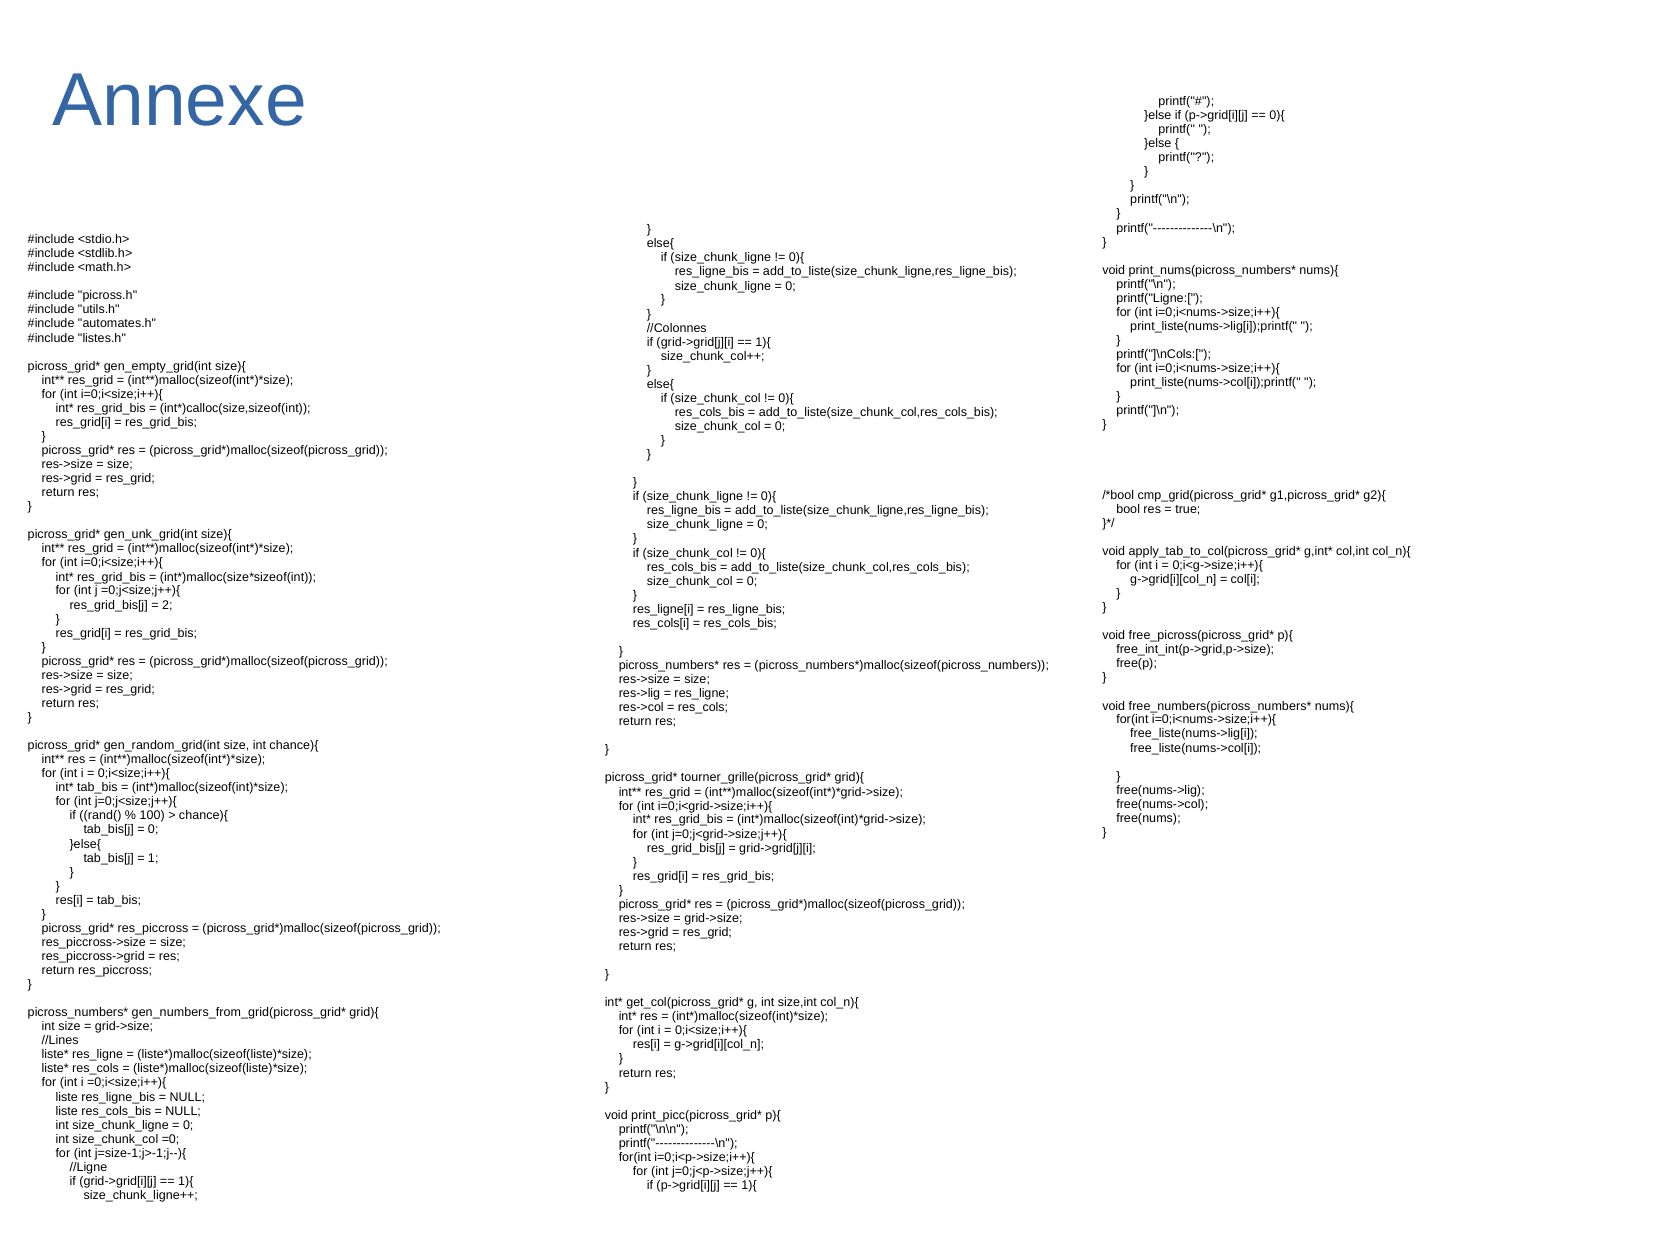

Annexe
 printf("#");
 }else if (p->grid[i][j] == 0){
 printf(" ");
 }else {
 printf("?");
 }
 }
 printf("\n");
 }
 printf("--------------\n");
}
void print_nums(picross_numbers* nums){
 printf("\n");
 printf("Ligne:[");
 for (int i=0;i<nums->size;i++){
 print_liste(nums->lig[i]);printf(" ");
 }
 printf("]\nCols:[");
 for (int i=0;i<nums->size;i++){
 print_liste(nums->col[i]);printf(" ");
 }
 printf("]\n");
}
/*bool cmp_grid(picross_grid* g1,picross_grid* g2){
 bool res = true;
}*/
void apply_tab_to_col(picross_grid* g,int* col,int col_n){
 for (int i = 0;i<g->size;i++){
 g->grid[i][col_n] = col[i];
 }
}
void free_picross(picross_grid* p){
 free_int_int(p->grid,p->size);
 free(p);
}
void free_numbers(picross_numbers* nums){
 for(int i=0;i<nums->size;i++){
 free_liste(nums->lig[i]);
 free_liste(nums->col[i]);
 }
 free(nums->lig);
 free(nums->col);
 free(nums);
}
 }
 else{
 if (size_chunk_ligne != 0){
 res_ligne_bis = add_to_liste(size_chunk_ligne,res_ligne_bis);
 size_chunk_ligne = 0;
 }
 }
 //Colonnes
 if (grid->grid[j][i] == 1){
 size_chunk_col++;
 }
 else{
 if (size_chunk_col != 0){
 res_cols_bis = add_to_liste(size_chunk_col,res_cols_bis);
 size_chunk_col = 0;
 }
 }
 }
 if (size_chunk_ligne != 0){
 res_ligne_bis = add_to_liste(size_chunk_ligne,res_ligne_bis);
 size_chunk_ligne = 0;
 }
 if (size_chunk_col != 0){
 res_cols_bis = add_to_liste(size_chunk_col,res_cols_bis);
 size_chunk_col = 0;
 }
 res_ligne[i] = res_ligne_bis;
 res_cols[i] = res_cols_bis;
 }
 picross_numbers* res = (picross_numbers*)malloc(sizeof(picross_numbers));
 res->size = size;
 res->lig = res_ligne;
 res->col = res_cols;
 return res;
}
picross_grid* tourner_grille(picross_grid* grid){
 int** res_grid = (int**)malloc(sizeof(int*)*grid->size);
 for (int i=0;i<grid->size;i++){
 int* res_grid_bis = (int*)malloc(sizeof(int)*grid->size);
 for (int j=0;j<grid->size;j++){
 res_grid_bis[j] = grid->grid[j][i];
 }
 res_grid[i] = res_grid_bis;
 }
 picross_grid* res = (picross_grid*)malloc(sizeof(picross_grid));
 res->size = grid->size;
 res->grid = res_grid;
 return res;
}
int* get_col(picross_grid* g, int size,int col_n){
 int* res = (int*)malloc(sizeof(int)*size);
 for (int i = 0;i<size;i++){
 res[i] = g->grid[i][col_n];
 }
 return res;
}
void print_picc(picross_grid* p){
 printf("\n\n");
 printf("--------------\n");
 for(int i=0;i<p->size;i++){
 for (int j=0;j<p->size;j++){
 if (p->grid[i][j] == 1){
#include <stdio.h>
#include <stdlib.h>
#include <math.h>
#include "picross.h"
#include "utils.h"
#include "automates.h"
#include "listes.h"
picross_grid* gen_empty_grid(int size){
 int** res_grid = (int**)malloc(sizeof(int*)*size);
 for (int i=0;i<size;i++){
 int* res_grid_bis = (int*)calloc(size,sizeof(int));
 res_grid[i] = res_grid_bis;
 }
 picross_grid* res = (picross_grid*)malloc(sizeof(picross_grid));
 res->size = size;
 res->grid = res_grid;
 return res;
}
picross_grid* gen_unk_grid(int size){
 int** res_grid = (int**)malloc(sizeof(int*)*size);
 for (int i=0;i<size;i++){
 int* res_grid_bis = (int*)malloc(size*sizeof(int));
 for (int j =0;j<size;j++){
 res_grid_bis[j] = 2;
 }
 res_grid[i] = res_grid_bis;
 }
 picross_grid* res = (picross_grid*)malloc(sizeof(picross_grid));
 res->size = size;
 res->grid = res_grid;
 return res;
}
picross_grid* gen_random_grid(int size, int chance){
 int** res = (int**)malloc(sizeof(int*)*size);
 for (int i = 0;i<size;i++){
 int* tab_bis = (int*)malloc(sizeof(int)*size);
 for (int j=0;j<size;j++){
 if ((rand() % 100) > chance){
 tab_bis[j] = 0;
 }else{
 tab_bis[j] = 1;
 }
 }
 res[i] = tab_bis;
 }
 picross_grid* res_piccross = (picross_grid*)malloc(sizeof(picross_grid));
 res_piccross->size = size;
 res_piccross->grid = res;
 return res_piccross;
}
picross_numbers* gen_numbers_from_grid(picross_grid* grid){
 int size = grid->size;
 //Lines
 liste* res_ligne = (liste*)malloc(sizeof(liste)*size);
 liste* res_cols = (liste*)malloc(sizeof(liste)*size);
 for (int i =0;i<size;i++){
 liste res_ligne_bis = NULL;
 liste res_cols_bis = NULL;
 int size_chunk_ligne = 0;
 int size_chunk_col =0;
 for (int j=size-1;j>-1;j--){
 //Ligne
 if (grid->grid[i][j] == 1){
 size_chunk_ligne++;